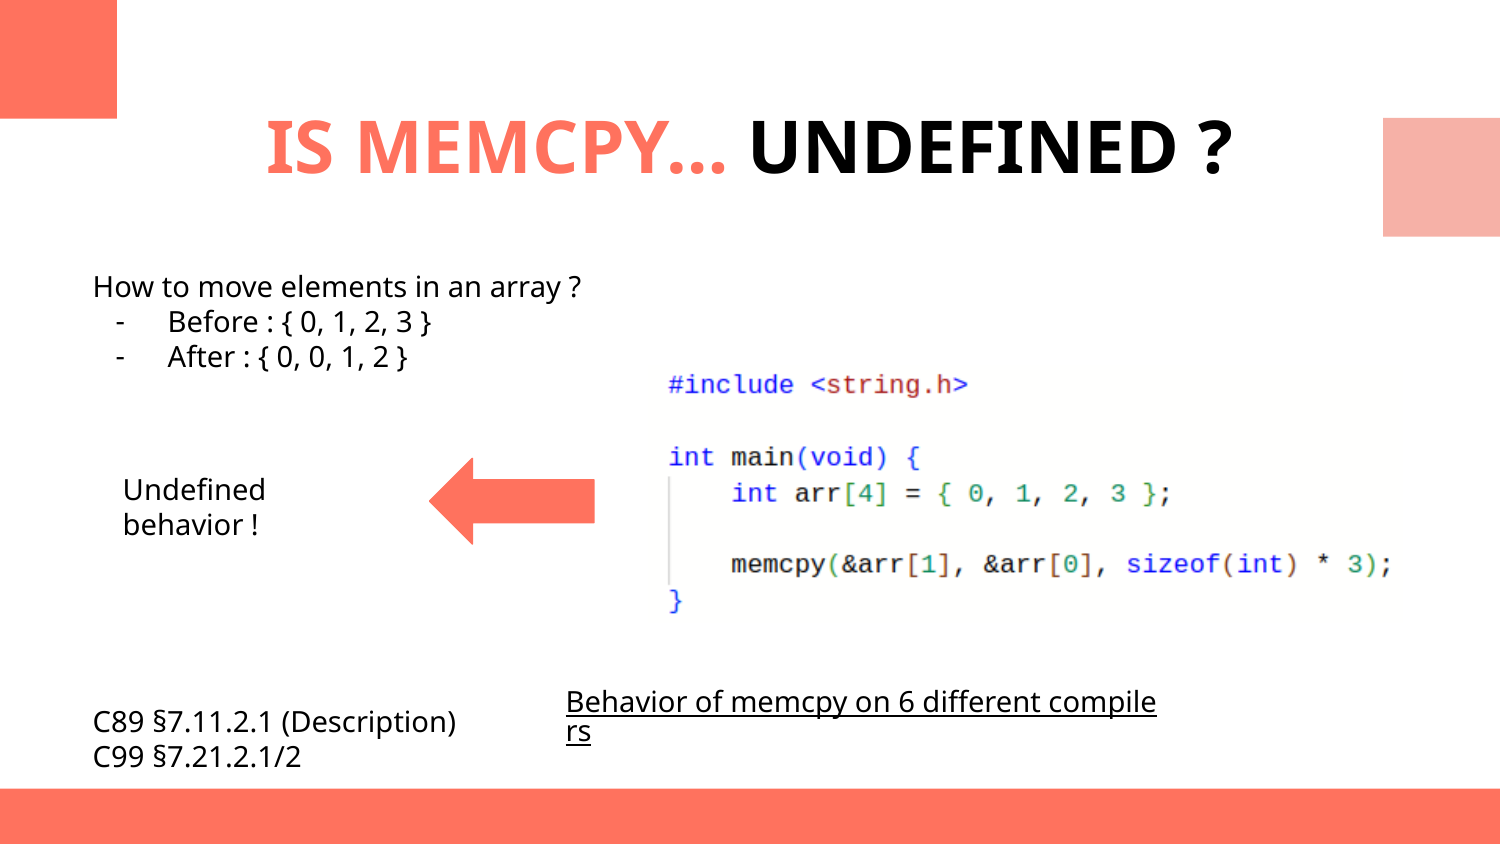

# IS MEMCPY… UNDEFINED ?
How to move elements in an array ?
Before : { 0, 1, 2, 3 }
After : { 0, 0, 1, 2 }
Undefined behavior !
Behavior of memcpy on 6 different compilers
C89 §7.11.2.1 (Description)
C99 §7.21.2.1/2